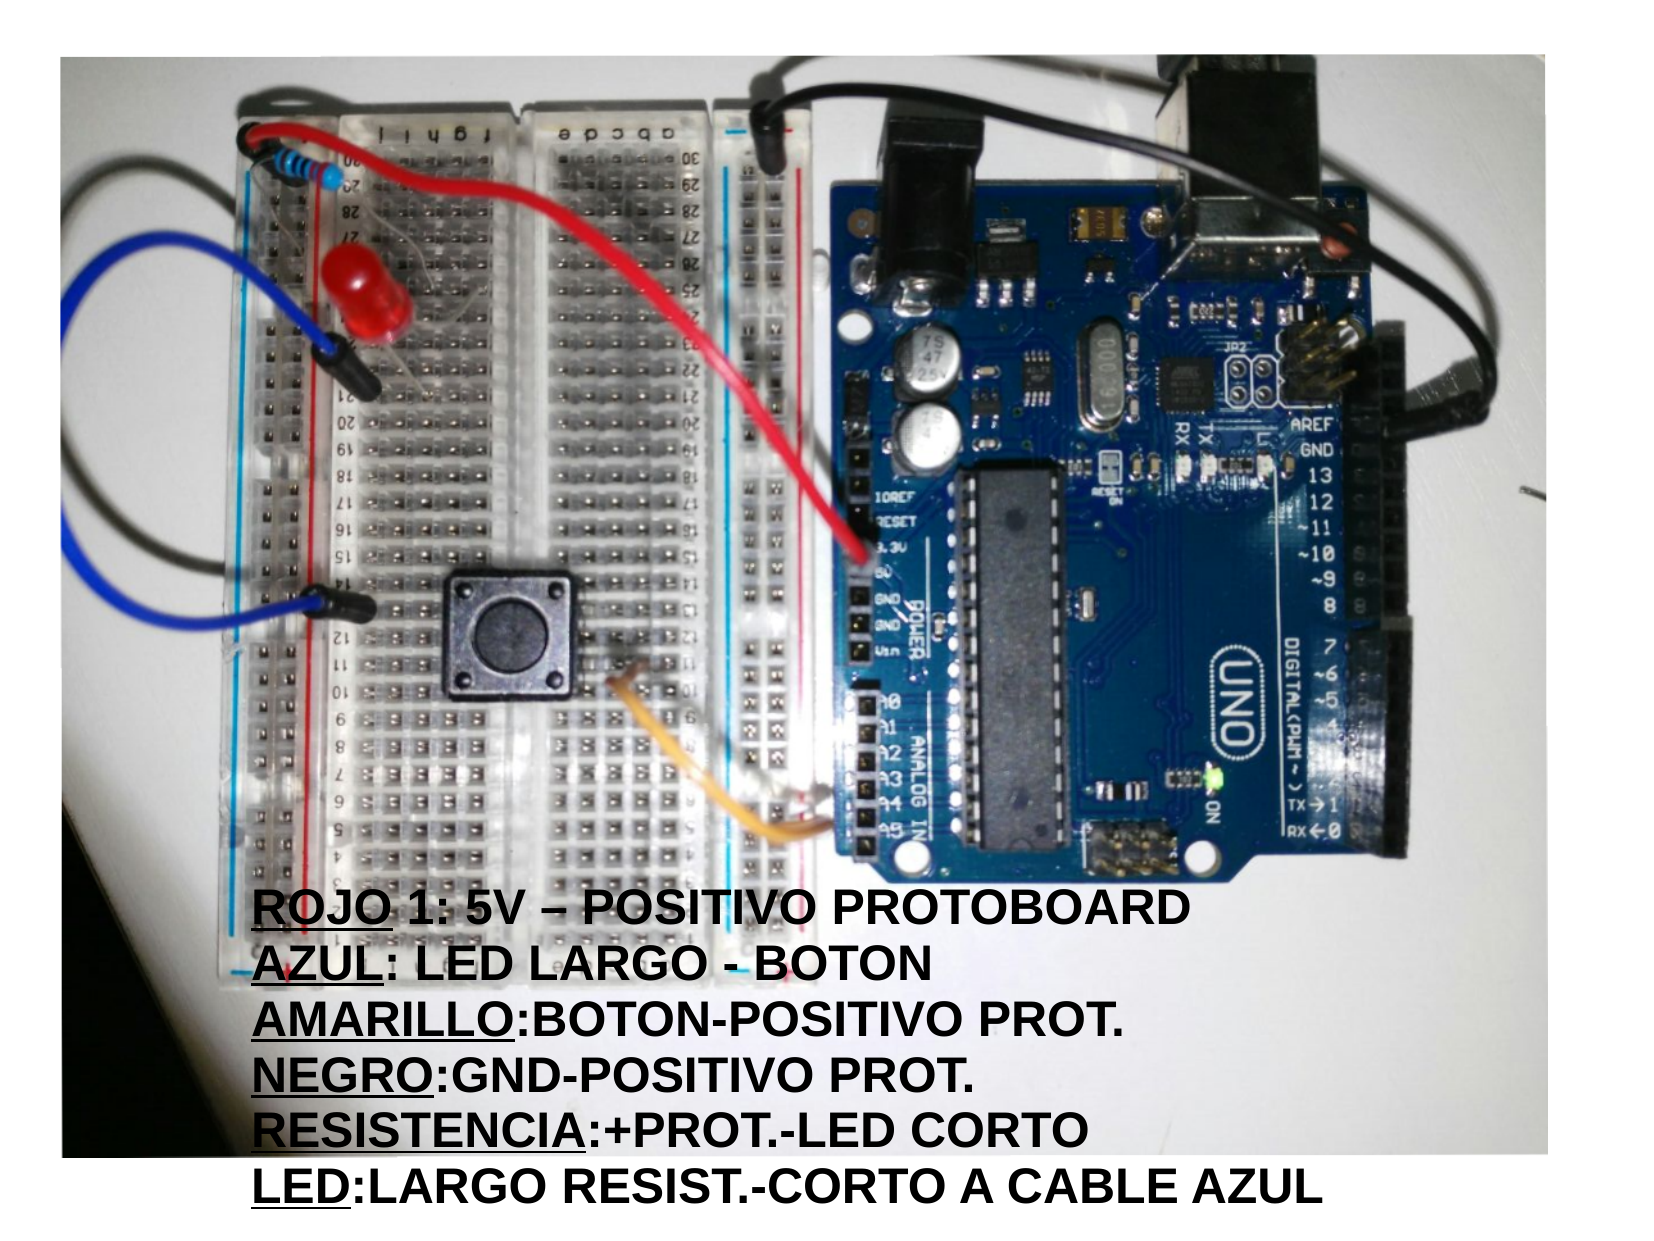

# Pulsador 1
ROJO 1: 5V – POSITIVO PROTOBOARD
AZUL: LED LARGO - BOTON
AMARILLO:BOTON-POSITIVO PROT.
NEGRO:GND-POSITIVO PROT.
RESISTENCIA:+PROT.-LED CORTO
LED:LARGO RESIST.-CORTO A CABLE AZUL